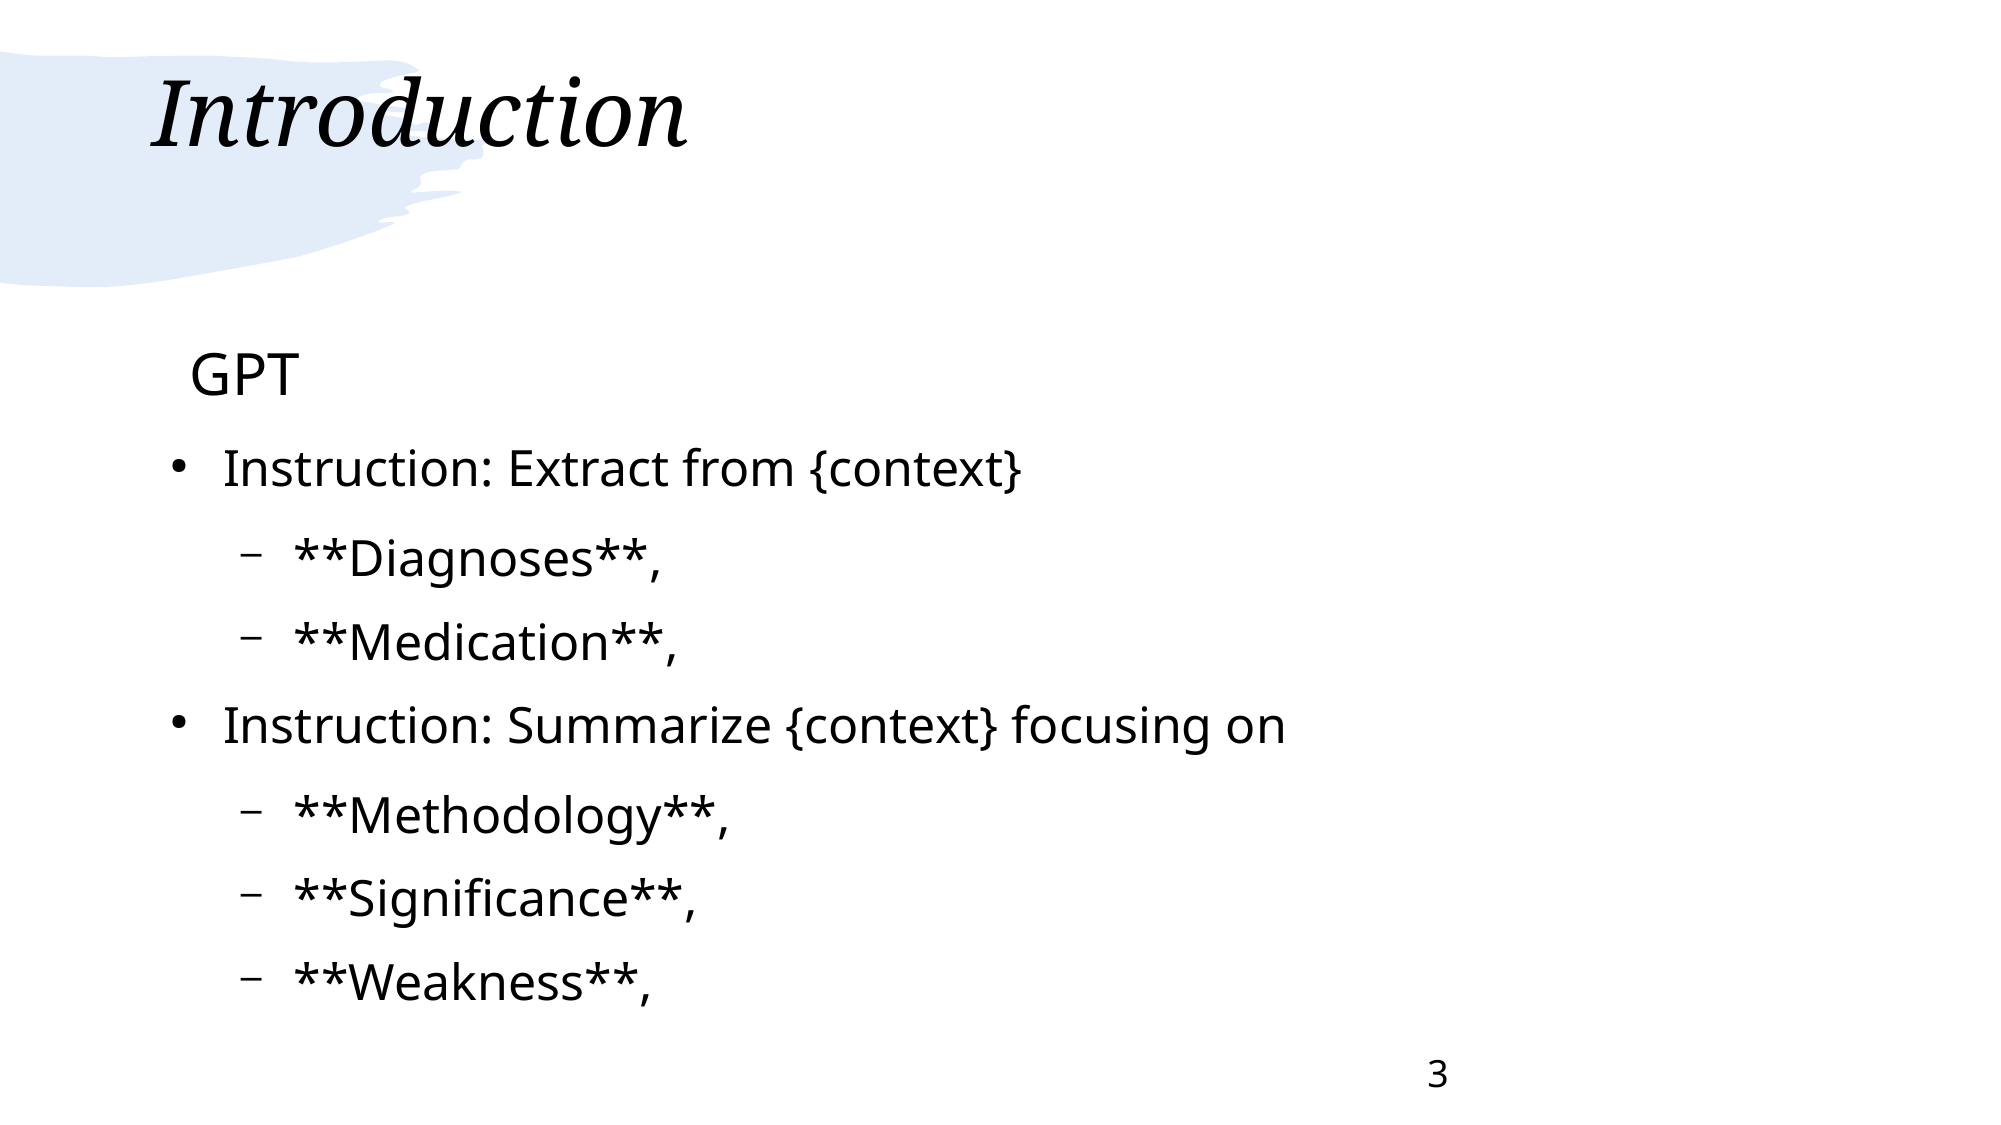

# Introduction
GPT
Instruction: Extract from {context}
**Diagnoses**,
**Medication**,
Instruction: Summarize {context} focusing on
**Methodology**,
**Significance**,
**Weakness**,